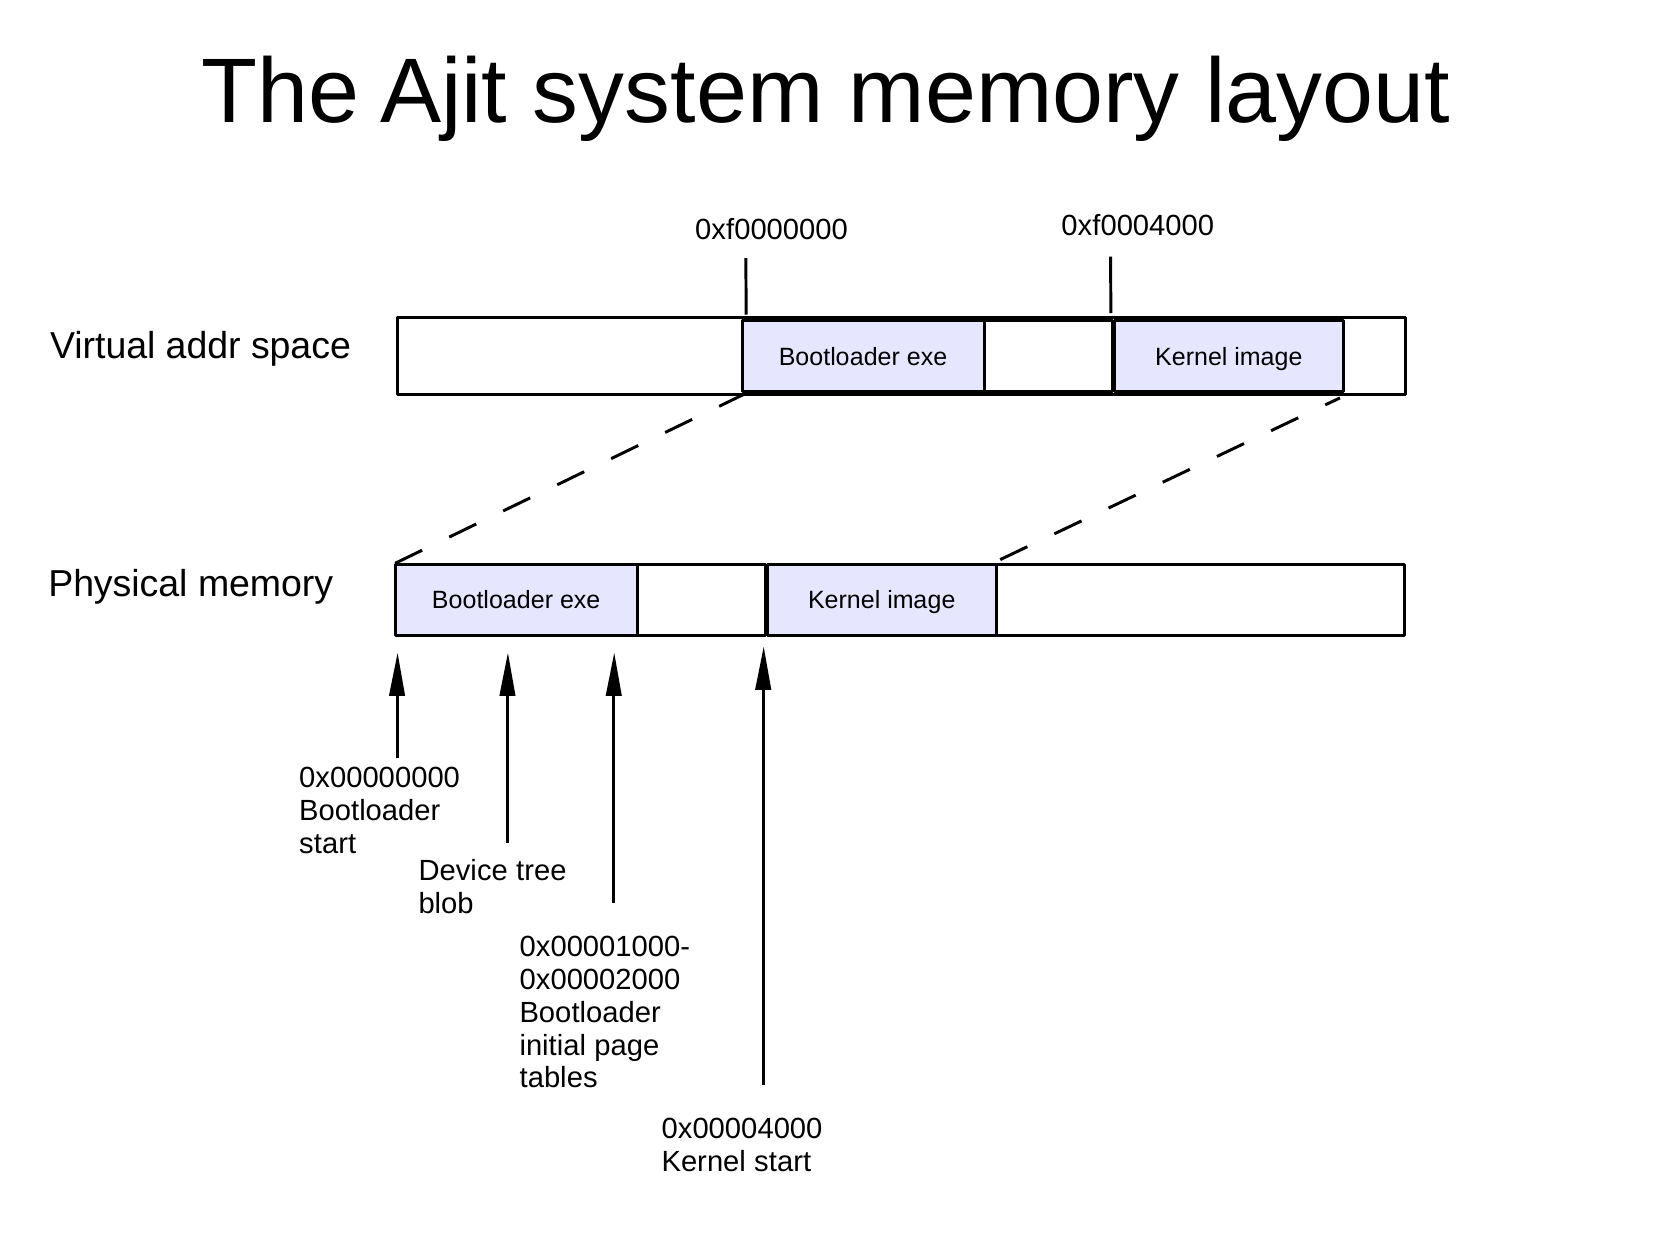

# The Ajit system memory layout
0xf0004000
0xf0000000
Virtual addr space
Bootloader exe
Kernel image
Physical memory
Bootloader exe
Kernel image
0x00000000
Bootloader
start
Device tree blob
0x00001000-
0x00002000
Bootloader initial page tables
0x00004000
Kernel start